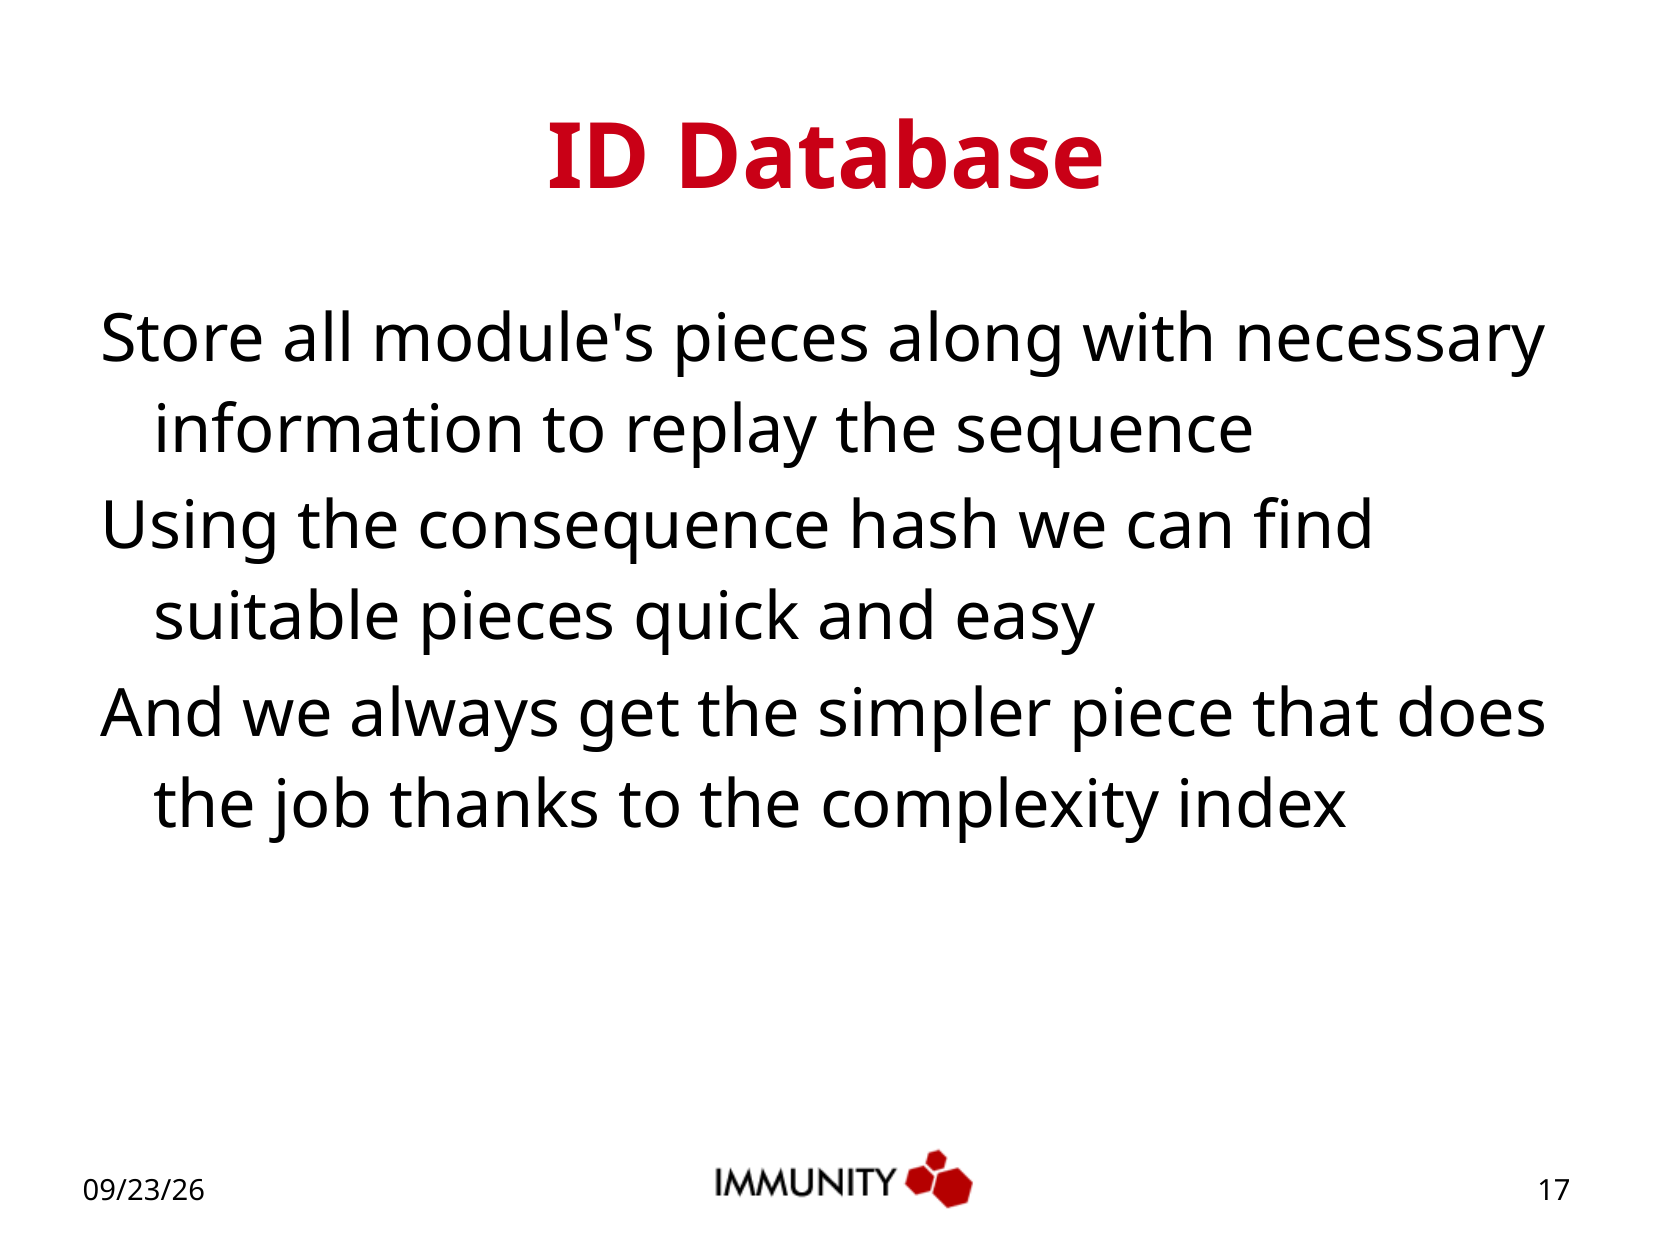

# ID Database
Store all module's pieces along with necessary information to replay the sequence
Using the consequence hash we can find suitable pieces quick and easy
And we always get the simpler piece that does the job thanks to the complexity index
17